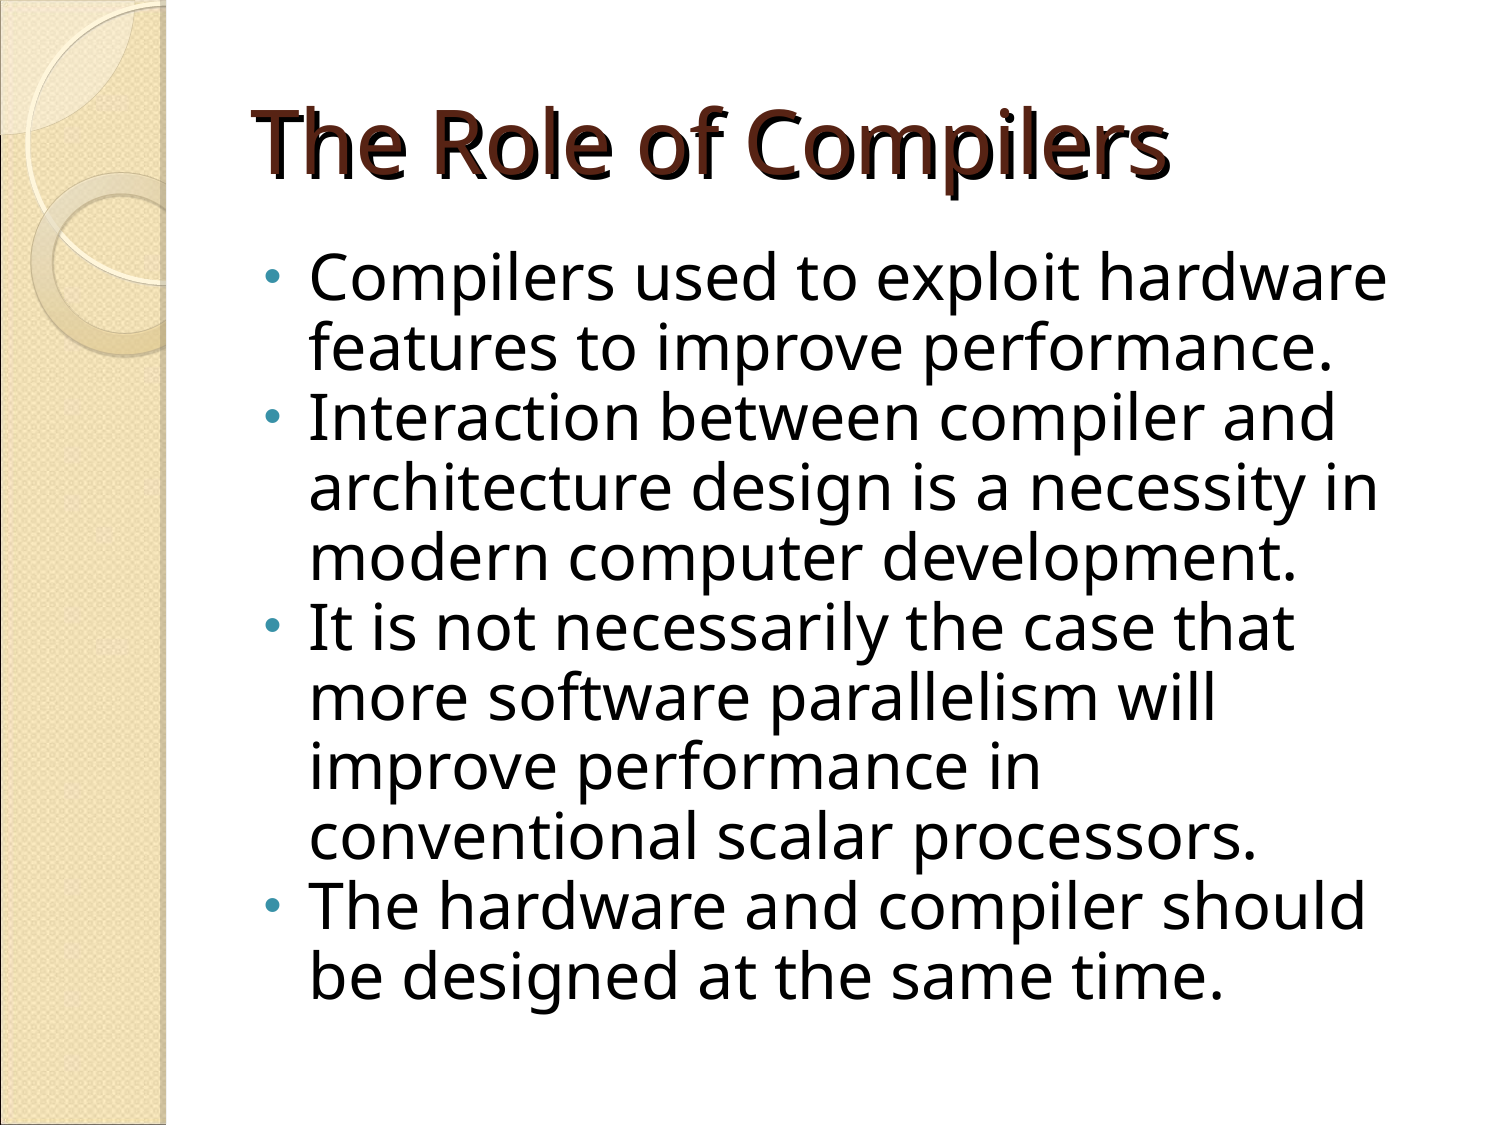

# The Role of Compilers
Compilers used to exploit hardware features to improve performance.
Interaction between compiler and architecture design is a necessity in modern computer development.
It is not necessarily the case that more software parallelism will improve performance in conventional scalar processors.
The hardware and compiler should be designed at the same time.